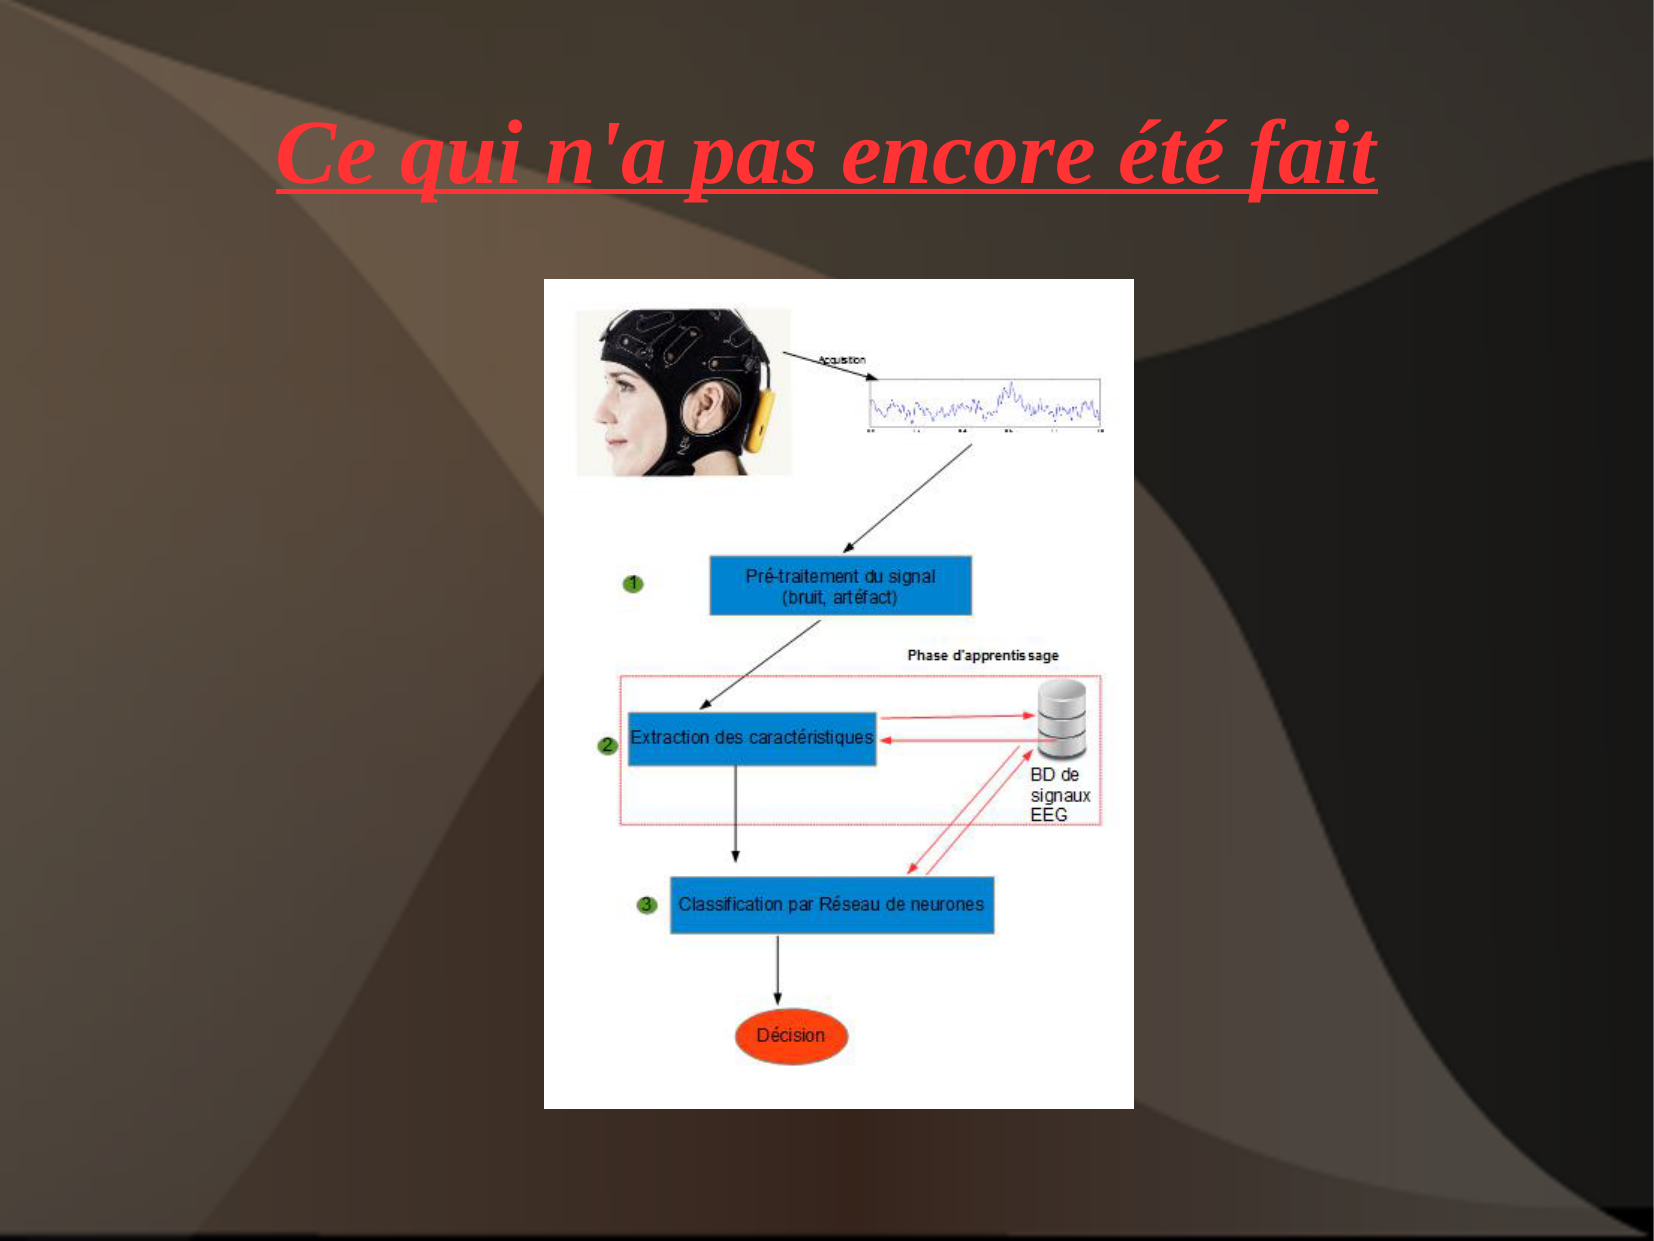

# Ce qui n'a pas encore été fait